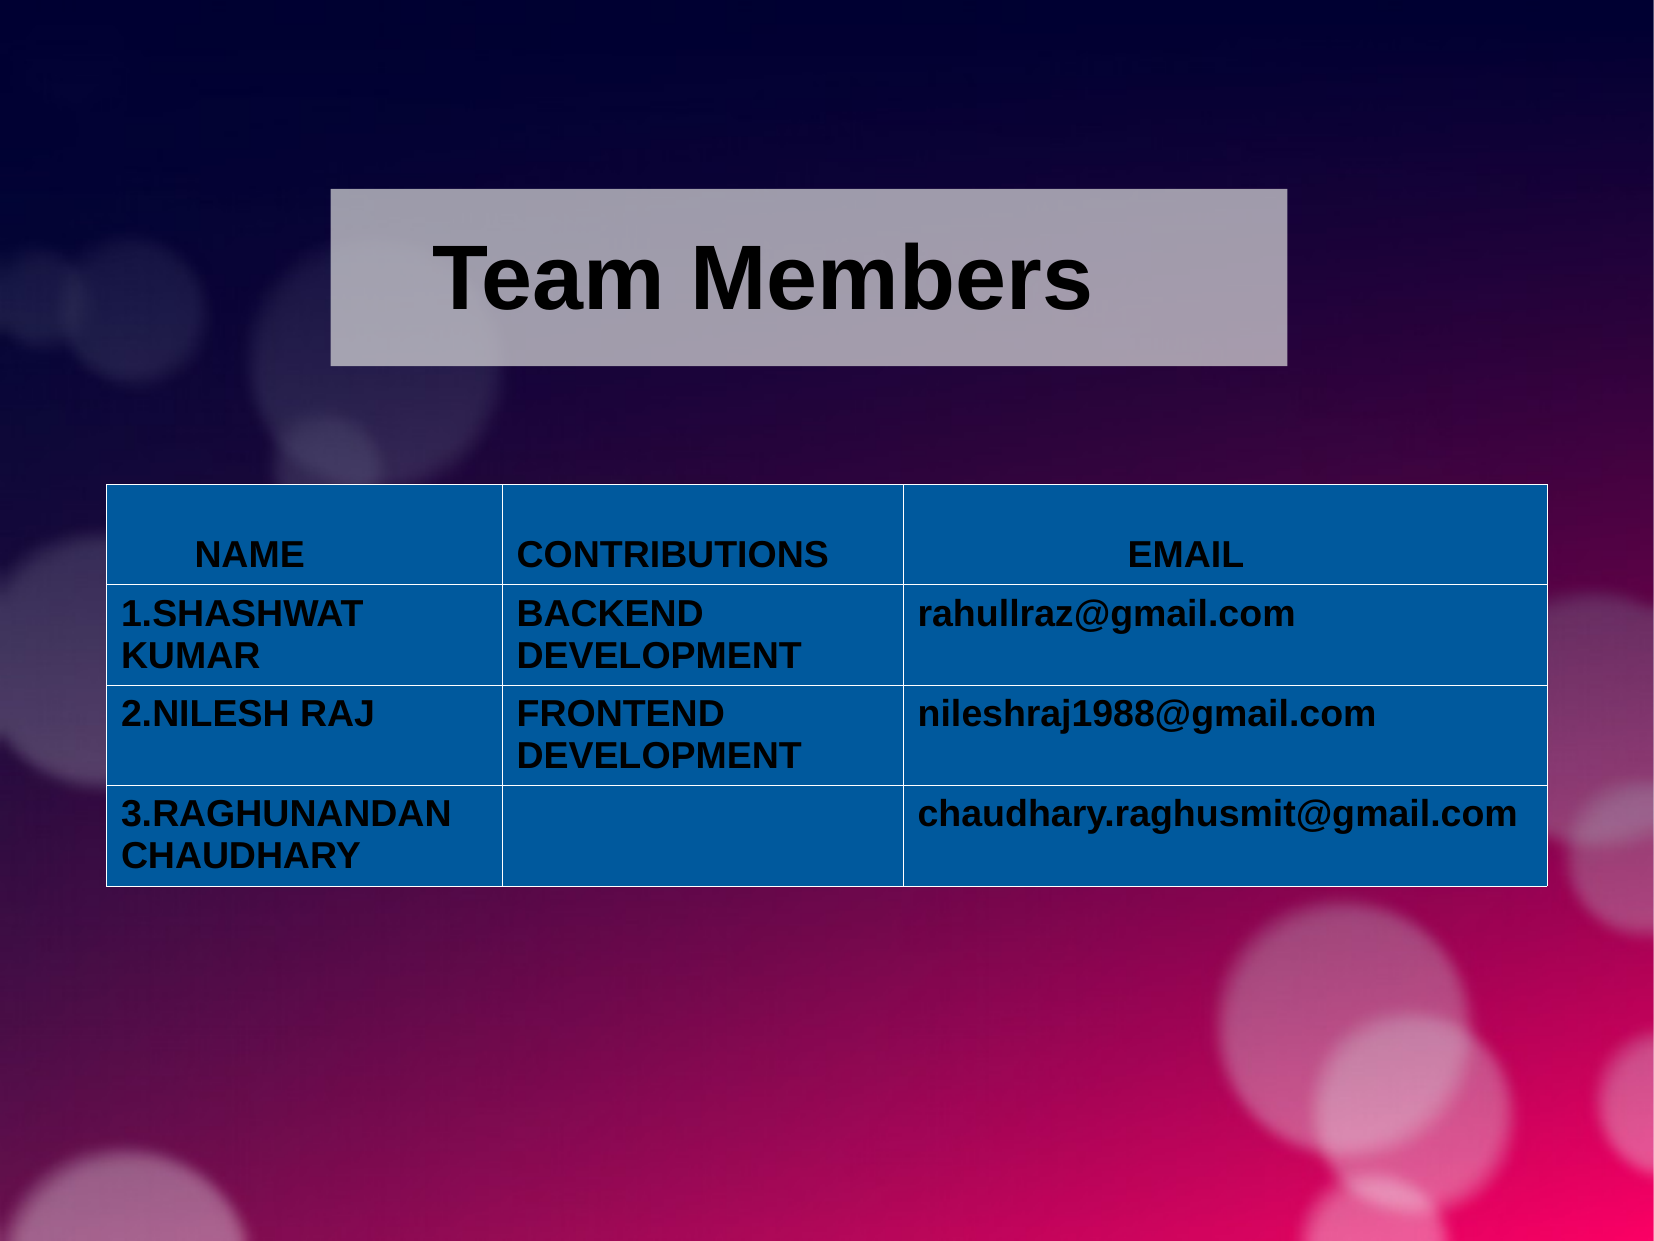

# Team Members
| NAME | CONTRIBUTIONS | EMAIL |
| --- | --- | --- |
| 1.SHASHWAT KUMAR | BACKEND DEVELOPMENT | rahullraz@gmail.com |
| 2.NILESH RAJ | FRONTEND DEVELOPMENT | nileshraj1988@gmail.com |
| 3.RAGHUNANDAN CHAUDHARY | | chaudhary.raghusmit@gmail.com |